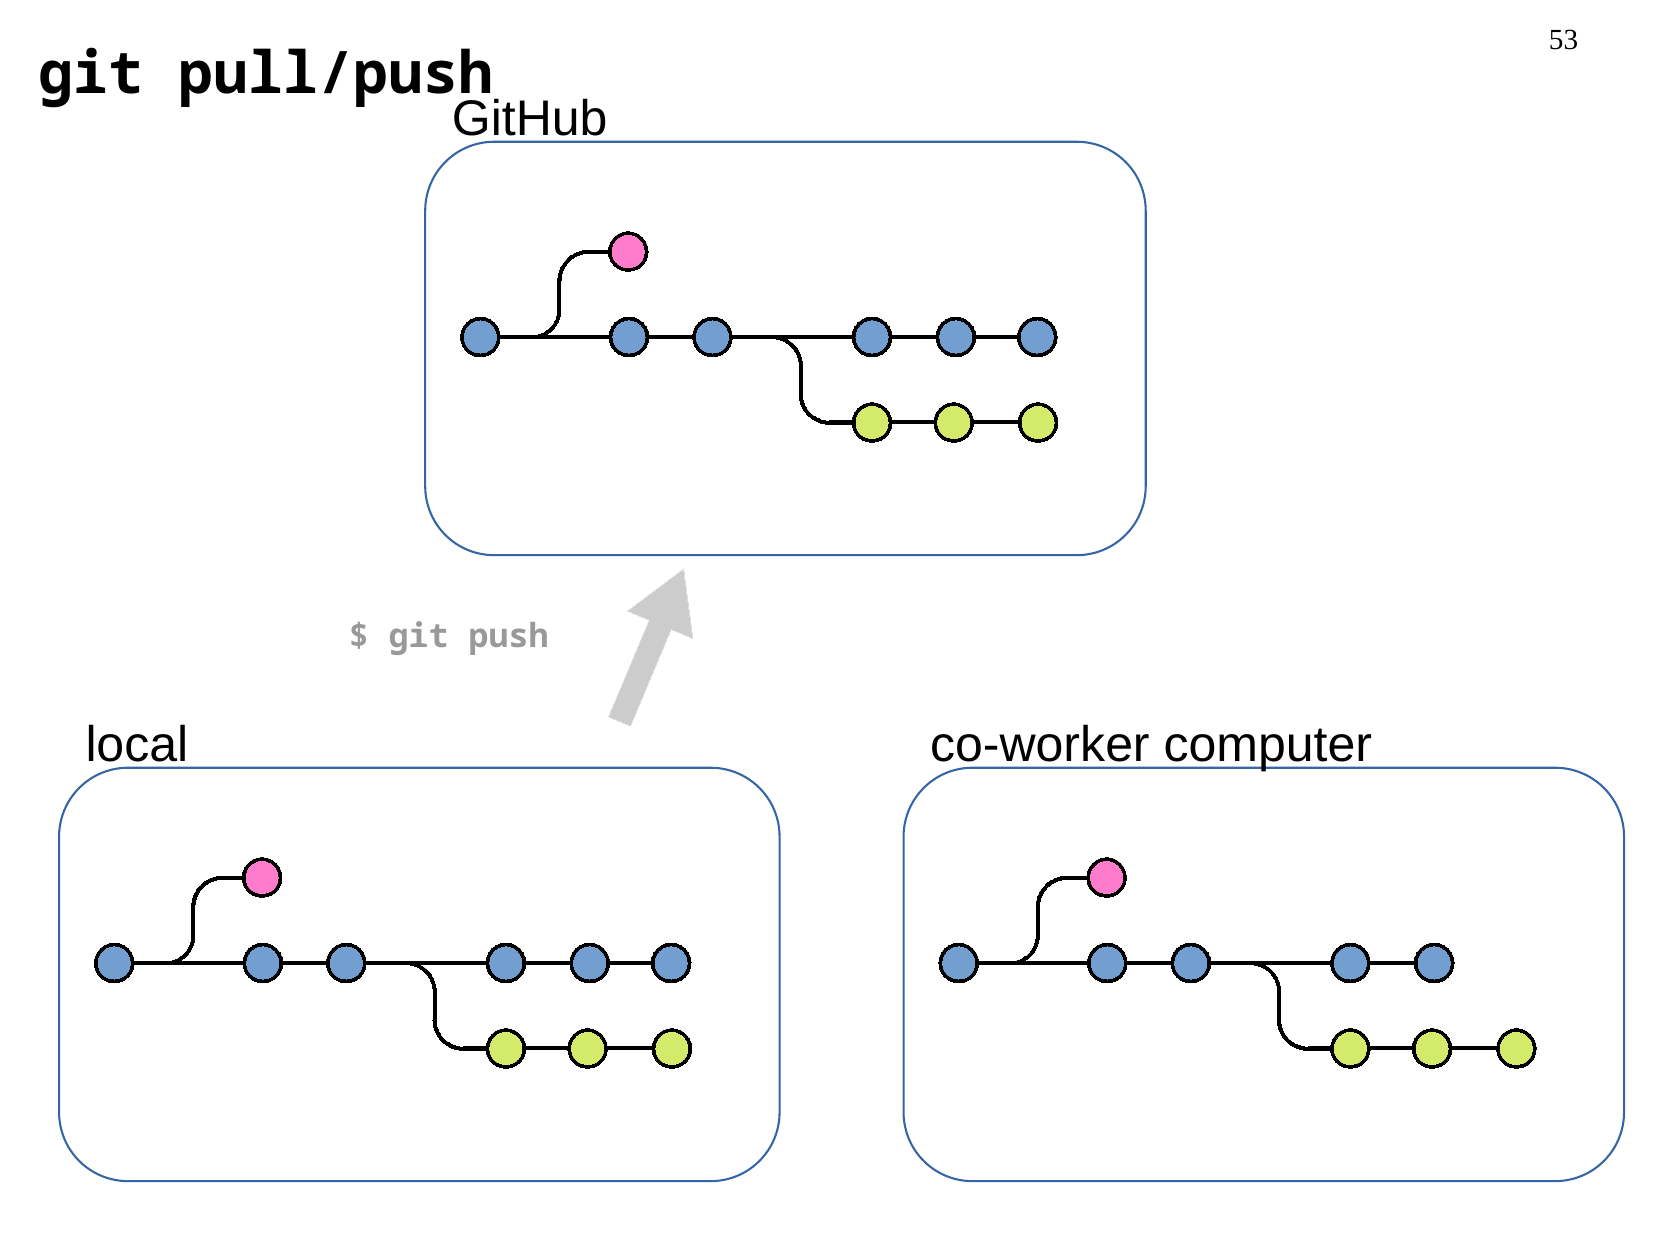

git pull/push
53
GitHub
$ git push
local
co-worker computer